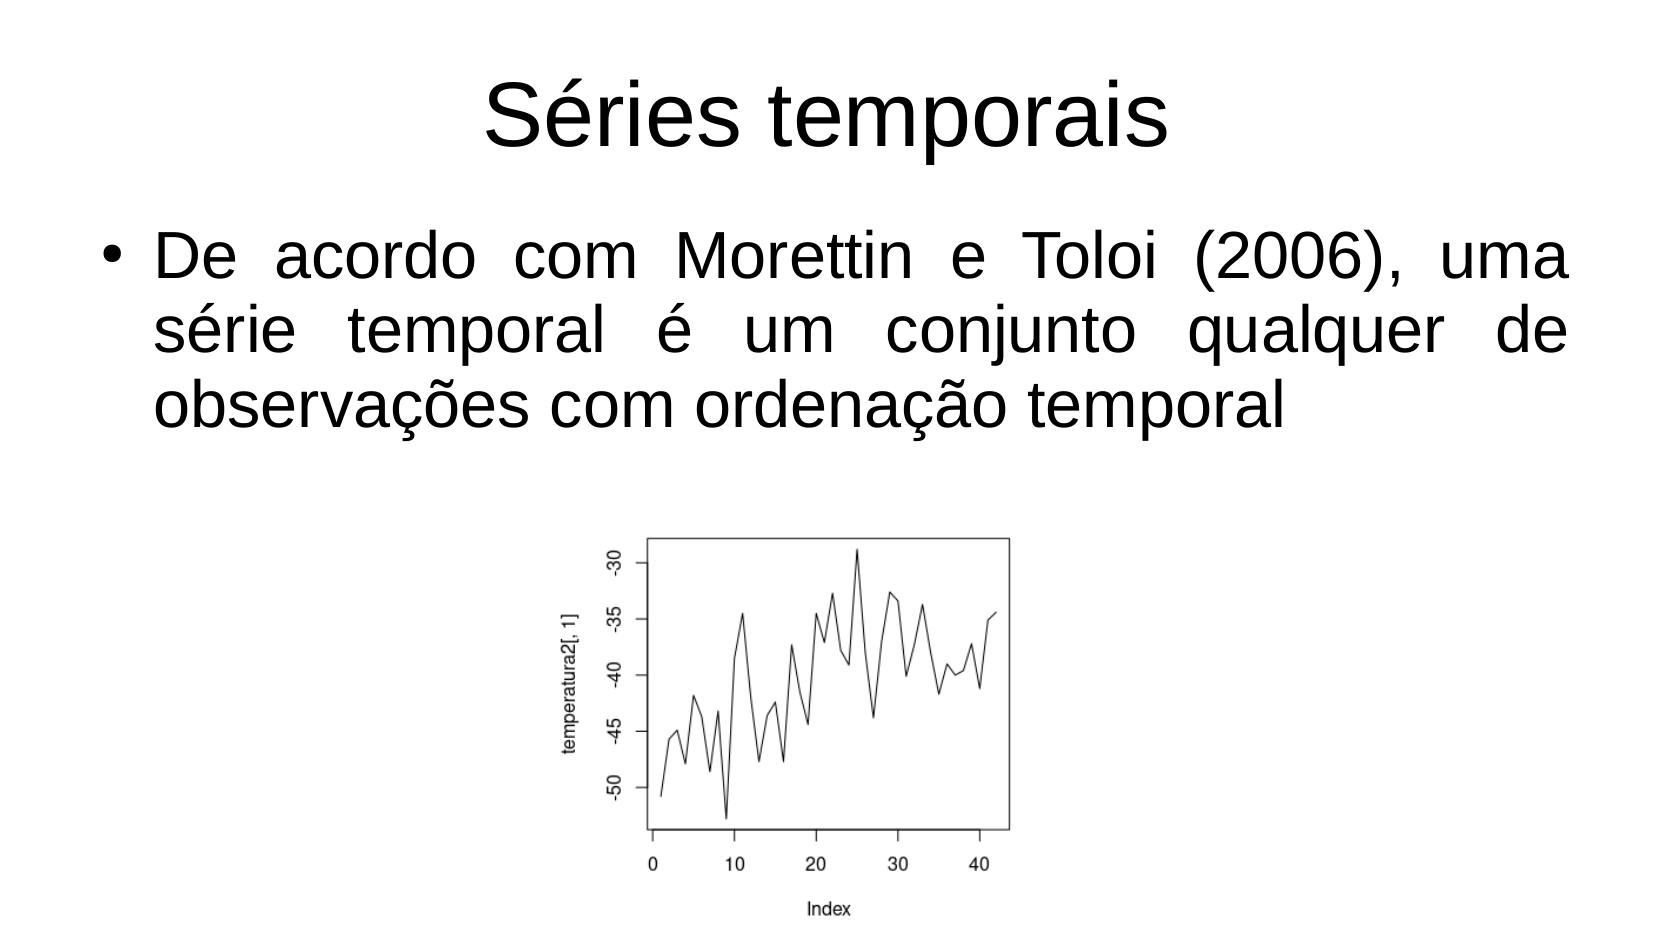

# Séries temporais
De acordo com Morettin e Toloi (2006), uma série temporal é um conjunto qualquer de observações com ordenação temporal